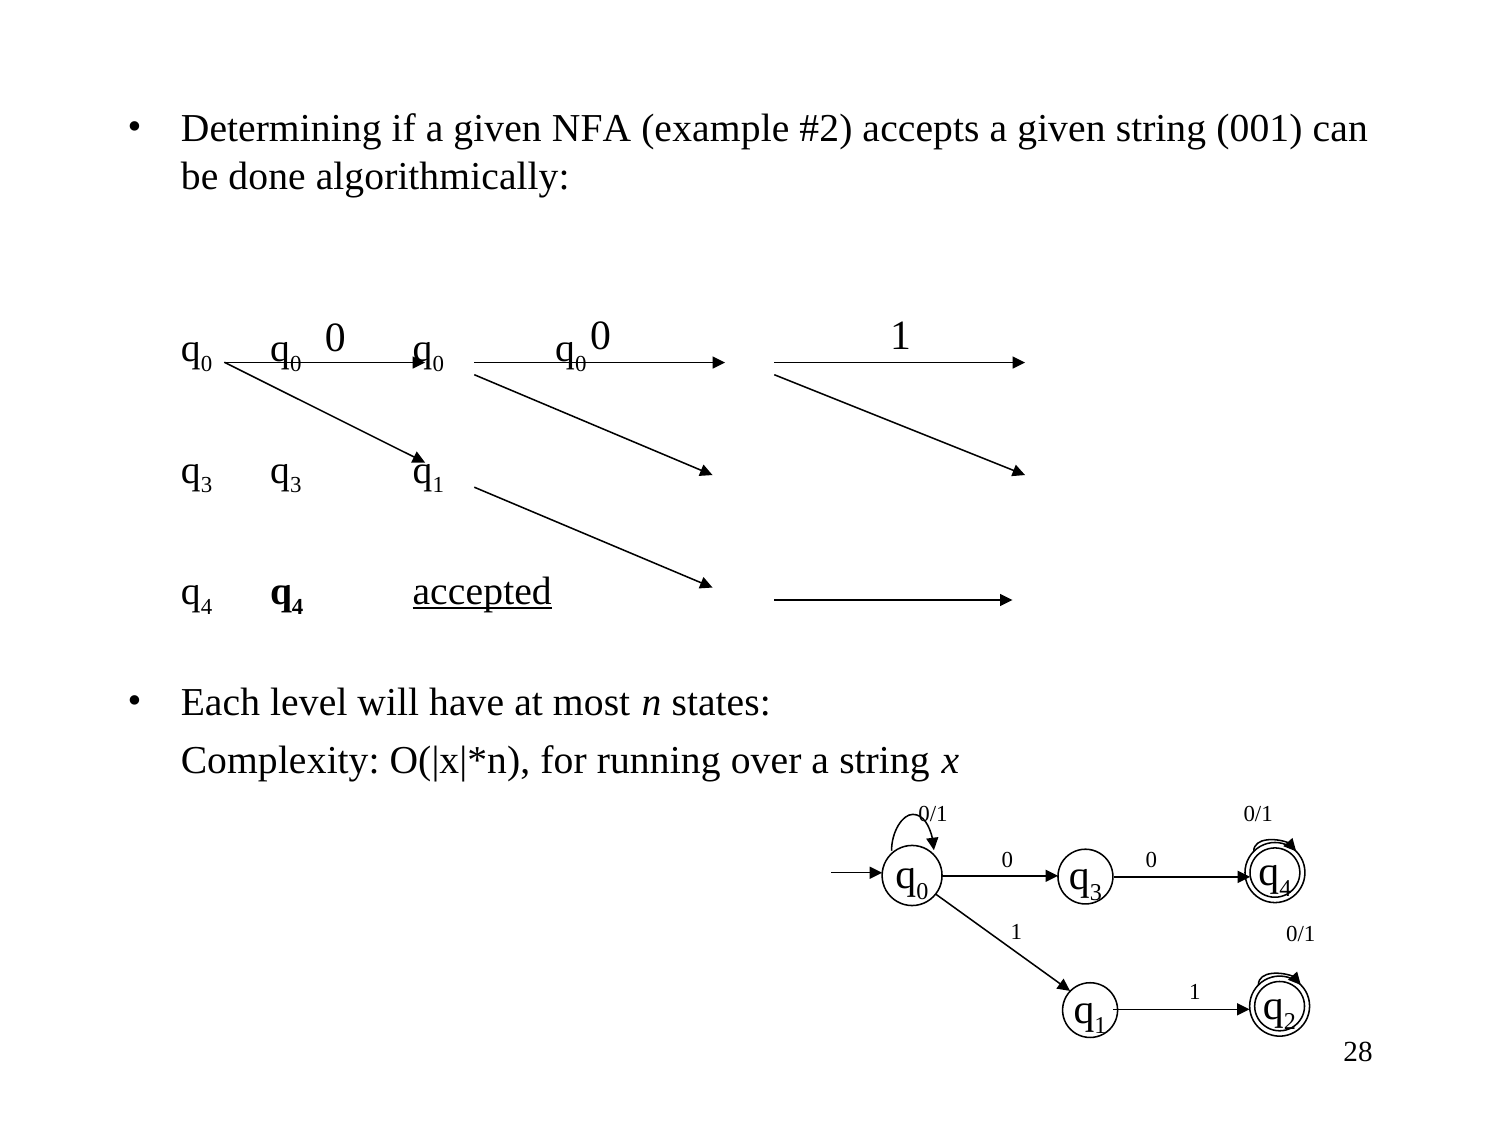

# Determining if a given NFA (example #2) accepts a given string (001) can be done algorithmically:
	q0		q0		q0		q0
			q3		q3		q1
					q4		q4	accepted
Each level will have at most n states:
	Complexity: O(|x|*n), for running over a string x
0
1
0
0/1
0
q4
q0
q3
1
q2
q1
1
0/1
0
0/1